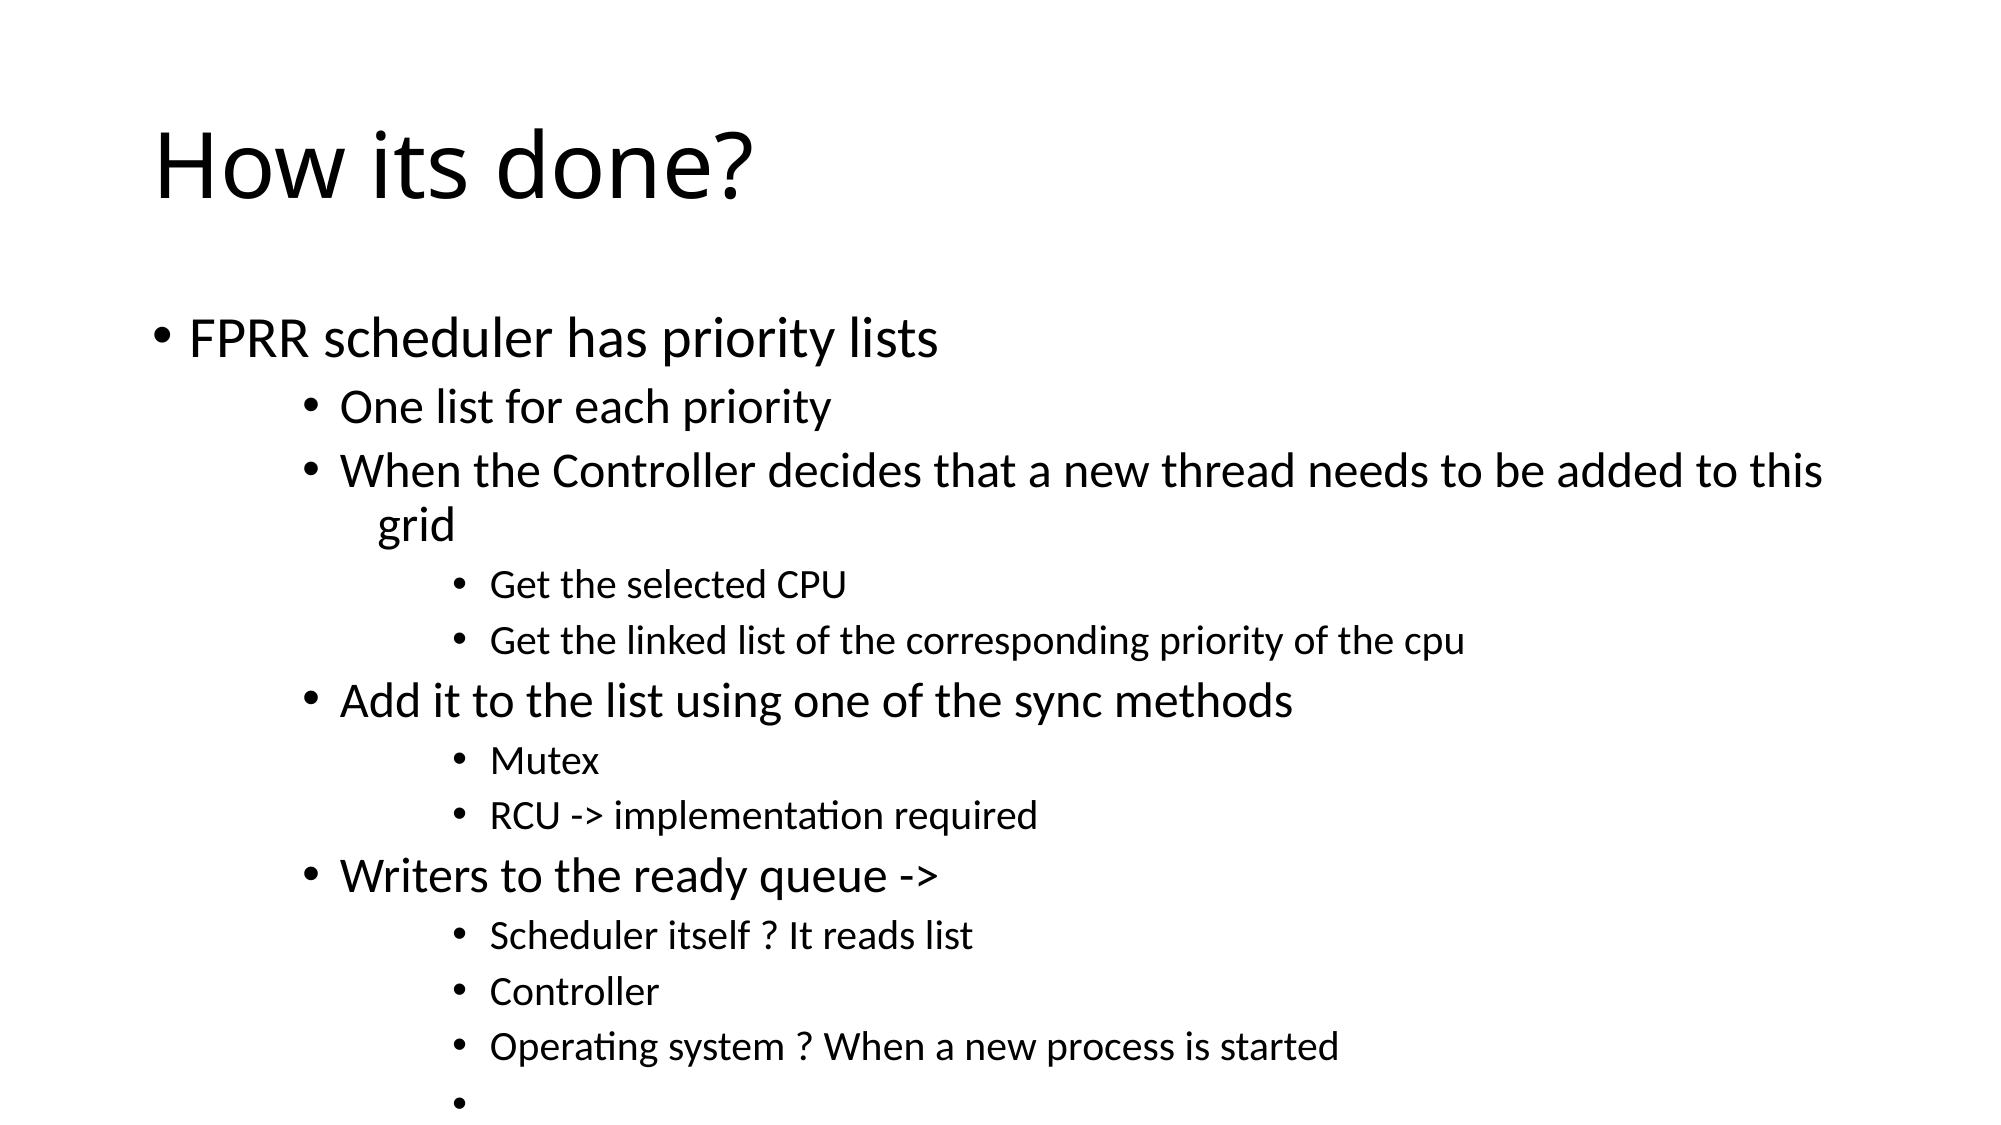

# How its done?
FPRR scheduler has priority lists
One list for each priority
When the Controller decides that a new thread needs to be added to this grid
Get the selected CPU
Get the linked list of the corresponding priority of the cpu
Add it to the list using one of the sync methods
Mutex
RCU -> implementation required
Writers to the ready queue ->
Scheduler itself ? It reads list
Controller
Operating system ? When a new process is started